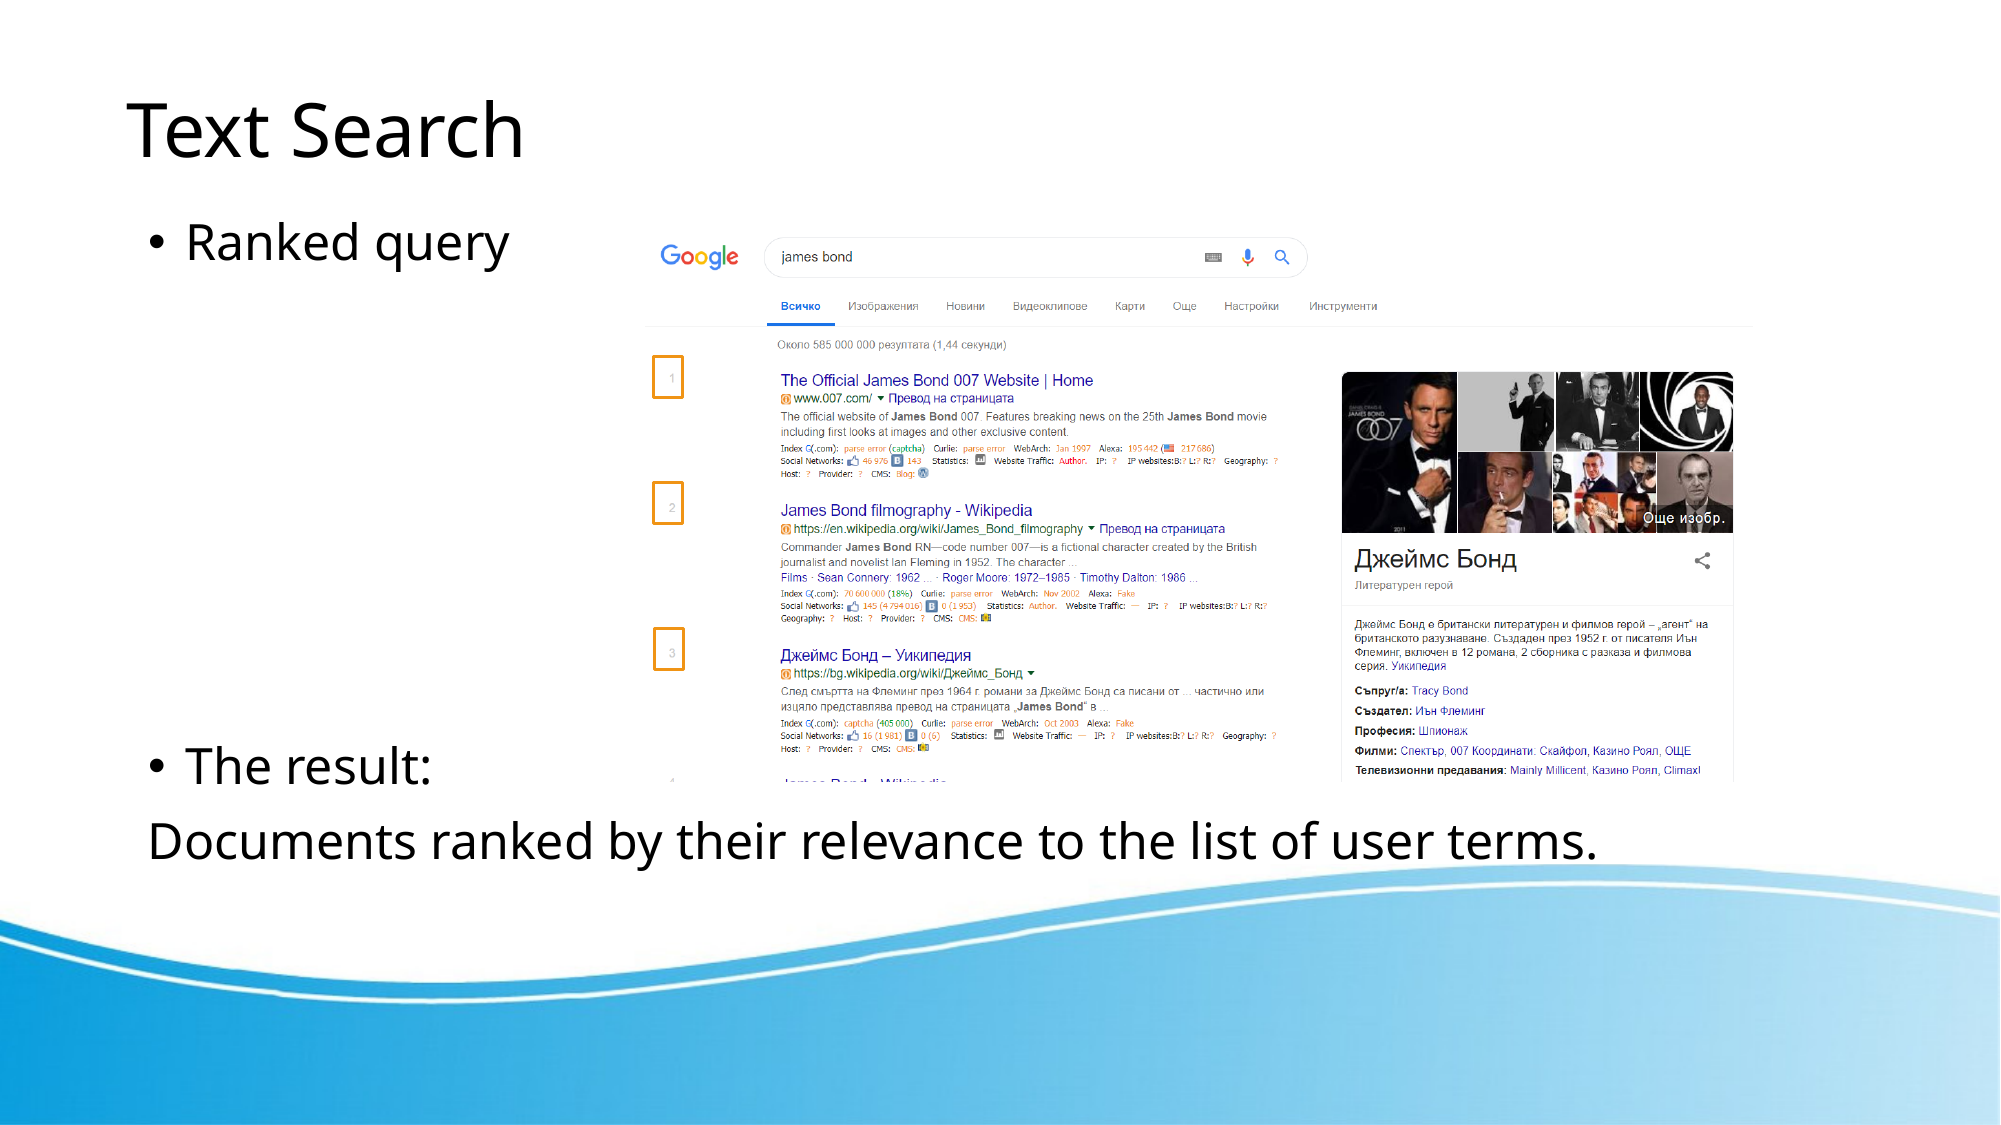

# Text Search
Ranked query
The result:
Documents ranked by their relevance to the list of user terms.